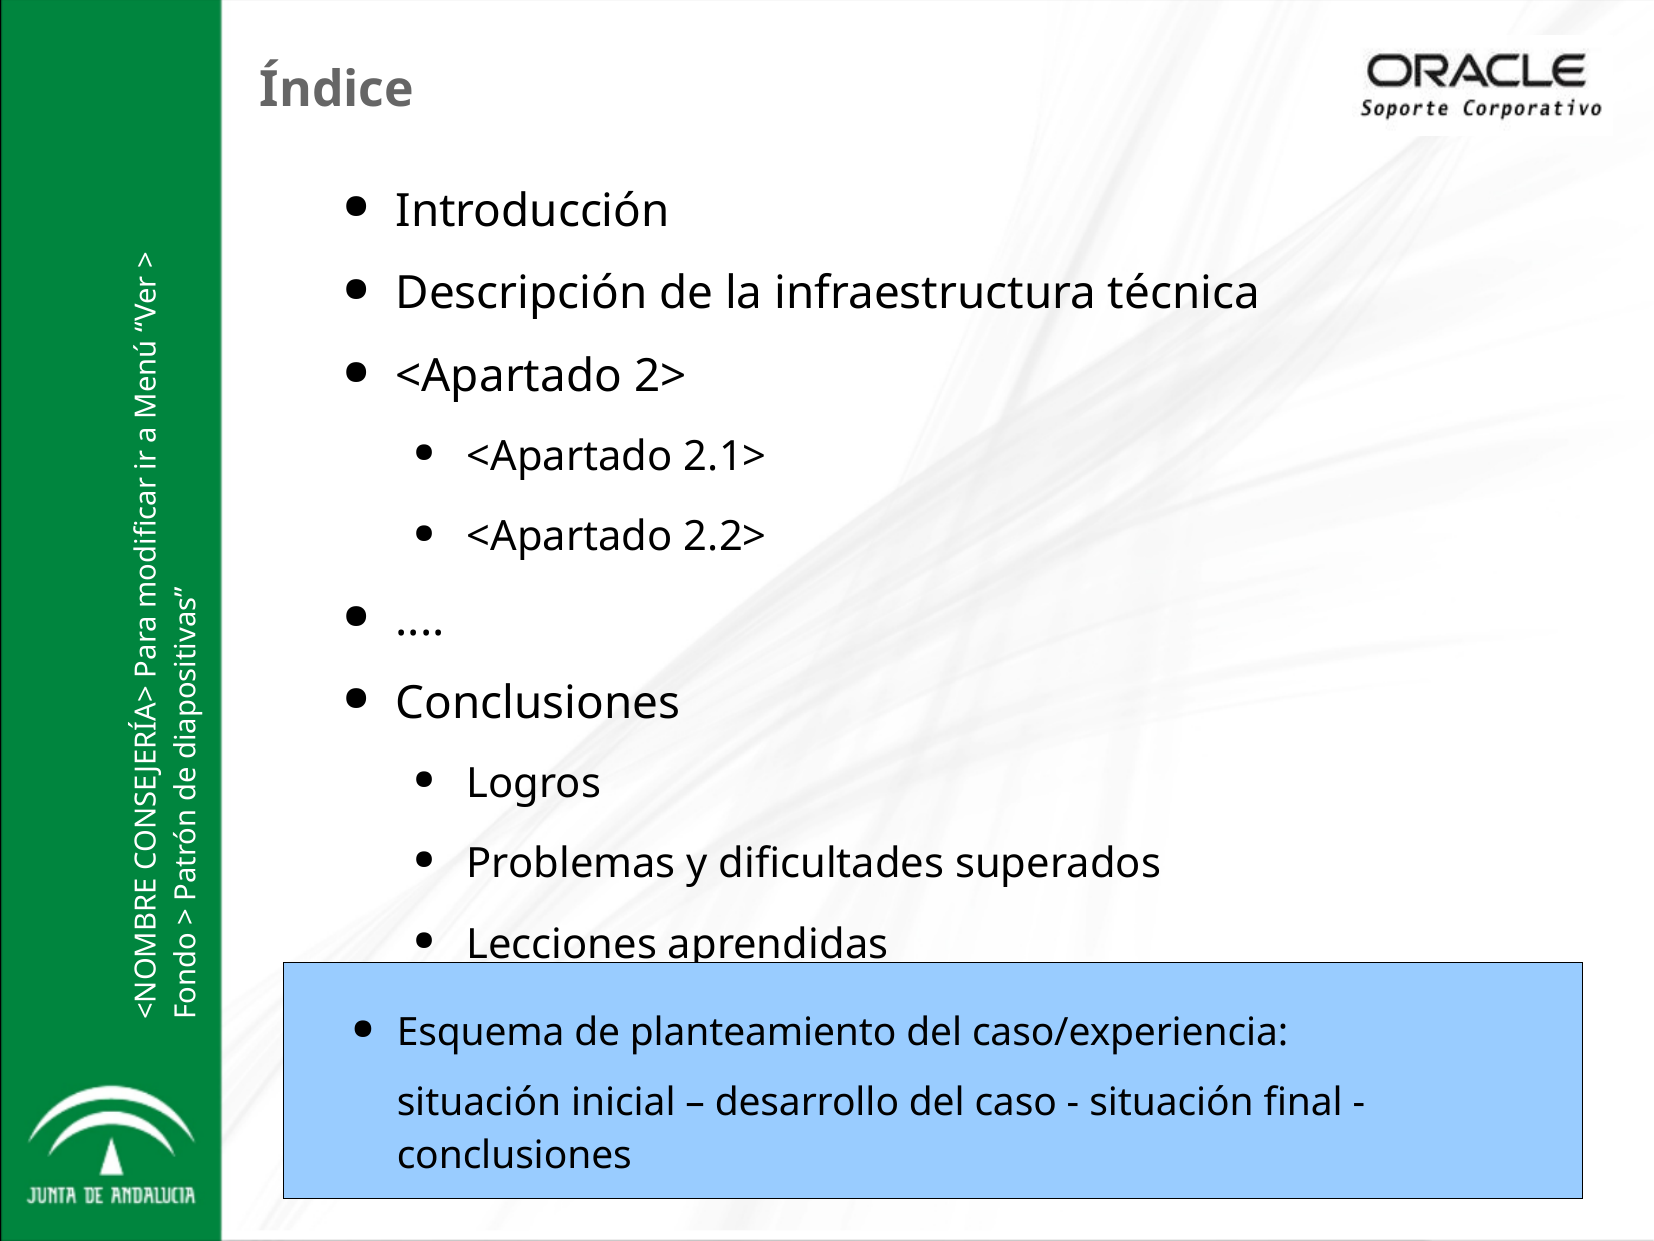

# Índice
Introducción
Descripción de la infraestructura técnica
<Apartado 2>
<Apartado 2.1>
<Apartado 2.2>
....
Conclusiones
Logros
Problemas y dificultades superados
Lecciones aprendidas
Ruegos y Preguntas
Esquema de planteamiento del caso/experiencia:
situación inicial – desarrollo del caso - situación final - conclusiones